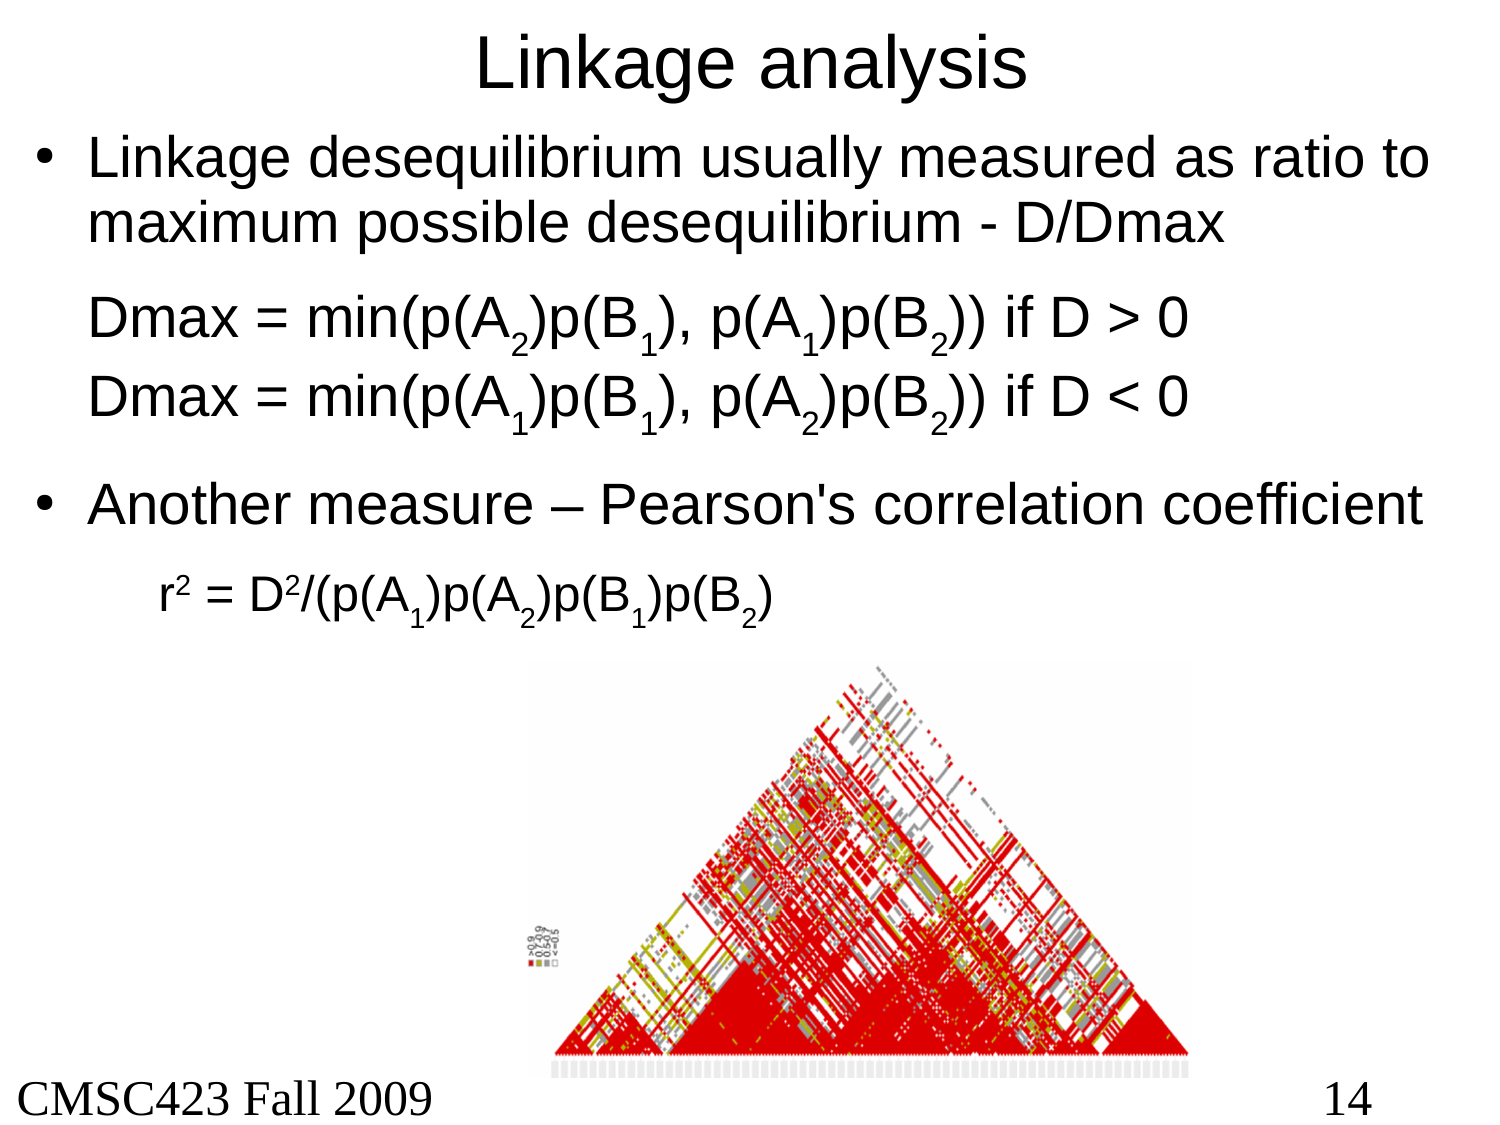

# Linkage analysis
Linkage desequilibrium usually measured as ratio to maximum possible desequilibrium - D/Dmax
Dmax = min(p(A2)p(B1), p(A1)p(B2)) if D > 0
Dmax = min(p(A1)p(B1), p(A2)p(B2)) if D < 0
Another measure – Pearson's correlation coefficient
r2 = D2/(p(A1)p(A2)p(B1)p(B2)
CMSC423 Fall 2009
14